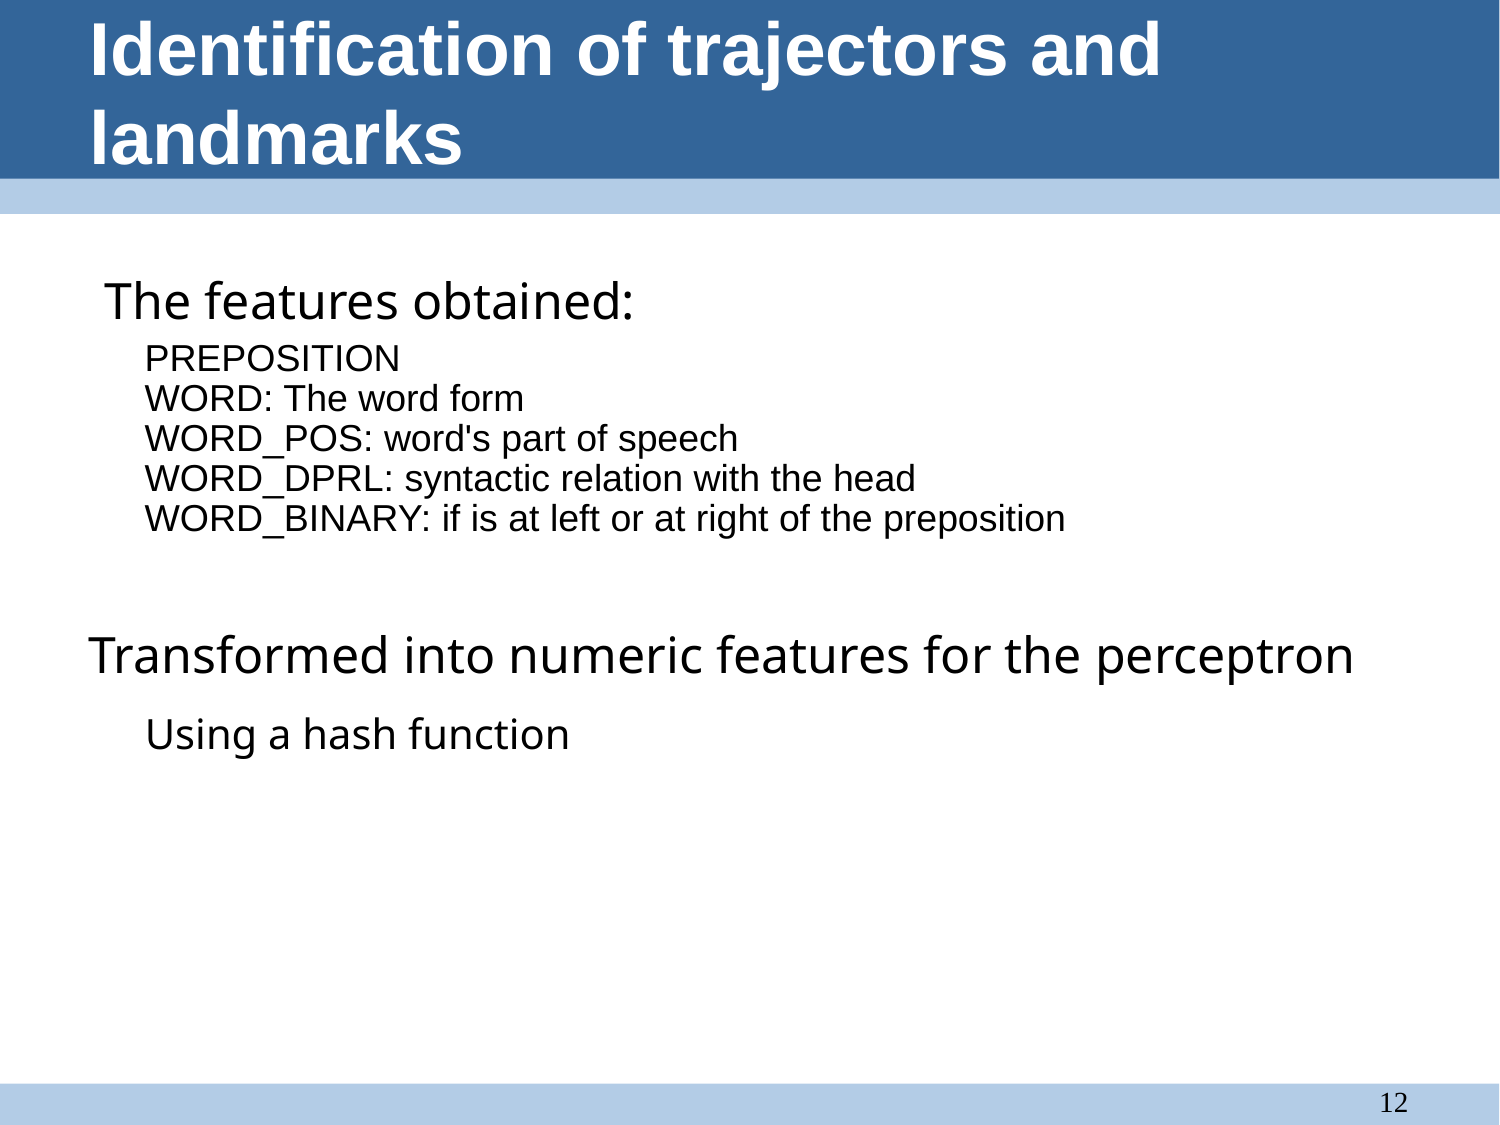

Identification of trajectors and landmarks
The features obtained:
PREPOSITION
WORD: The word form
WORD_POS: word's part of speech
WORD_DPRL: syntactic relation with the head
WORD_BINARY: if is at left or at right of the preposition
Transformed into numeric features for the perceptron
	Using a hash function